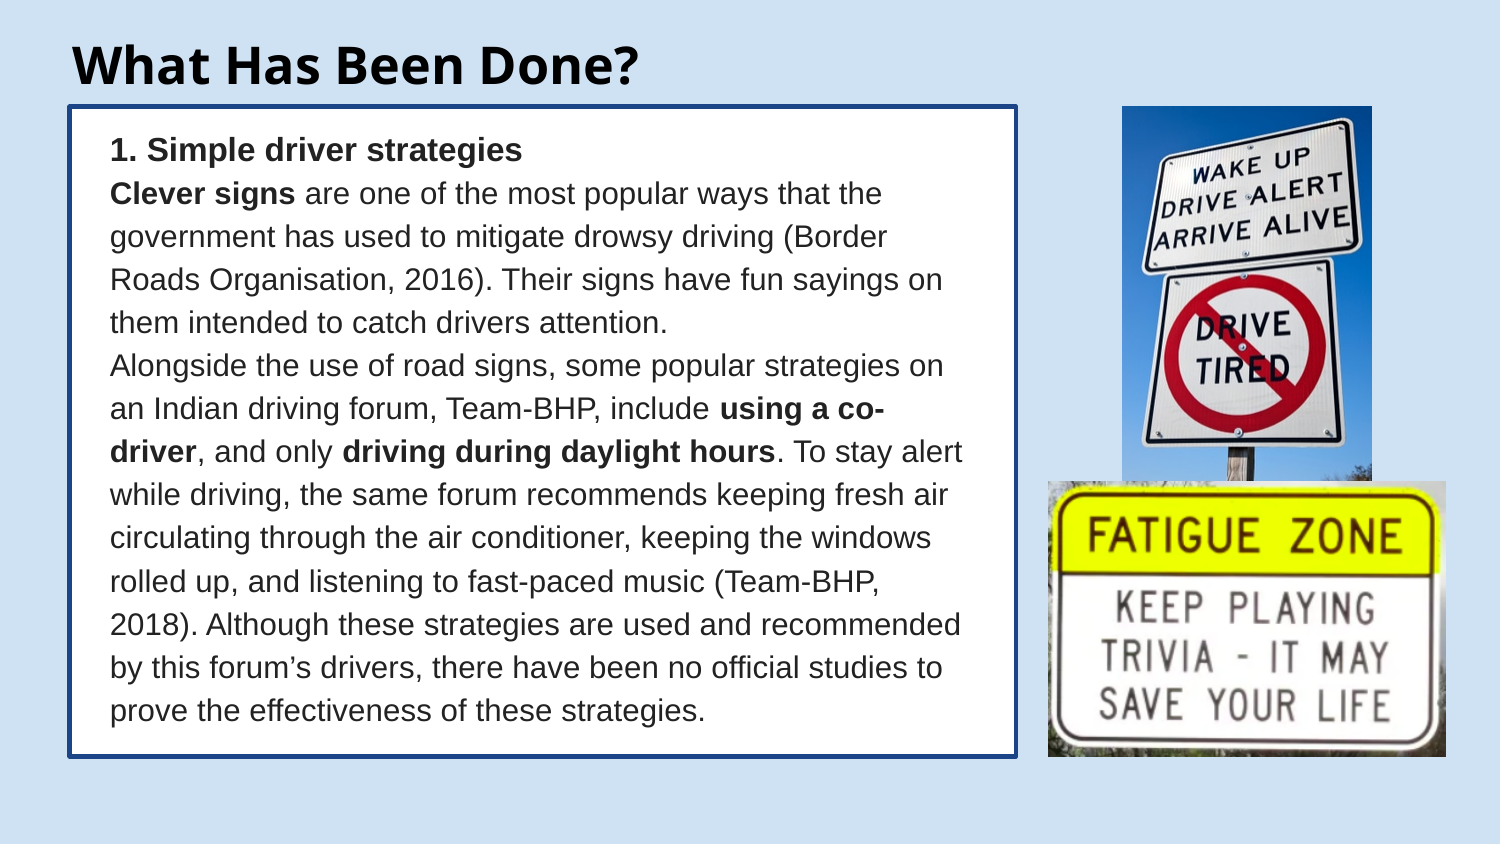

What Has Been Done?
1. Simple driver strategies
Clever signs are one of the most popular ways that the government has used to mitigate drowsy driving (Border Roads Organisation, 2016). Their signs have fun sayings on them intended to catch drivers attention.
Alongside the use of road signs, some popular strategies on an Indian driving forum, Team-BHP, include using a co-driver, and only driving during daylight hours. To stay alert while driving, the same forum recommends keeping fresh air circulating through the air conditioner, keeping the windows rolled up, and listening to fast-paced music (Team-BHP, 2018). Although these strategies are used and recommended by this forum’s drivers, there have been no official studies to prove the effectiveness of these strategies.